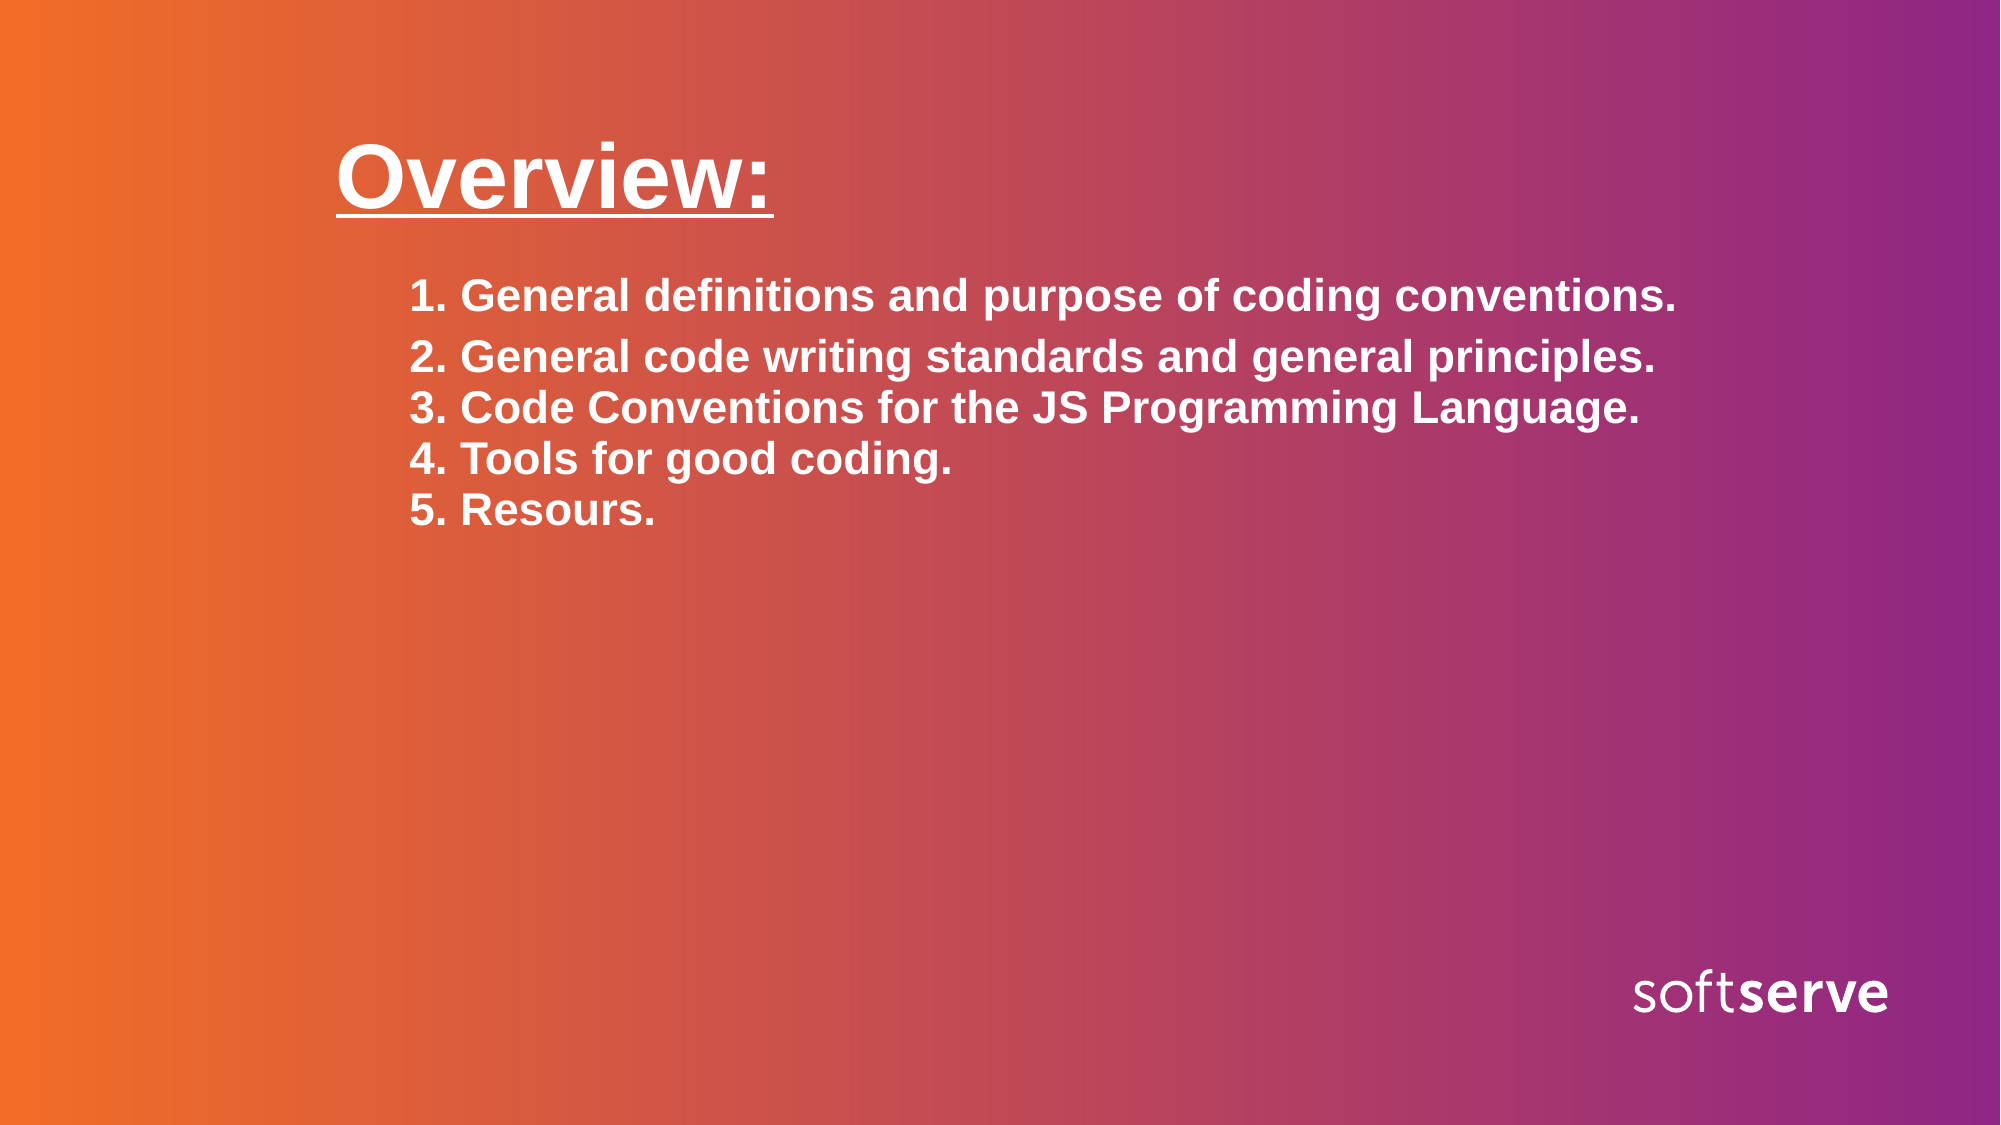

Overview:
	1. General definitions and purpose of coding conventions.
	2. General code writing standards and general principles.
	3. Code Conventions for the JS Programming Language.
	4. Tools for good coding.
	5. Resours.